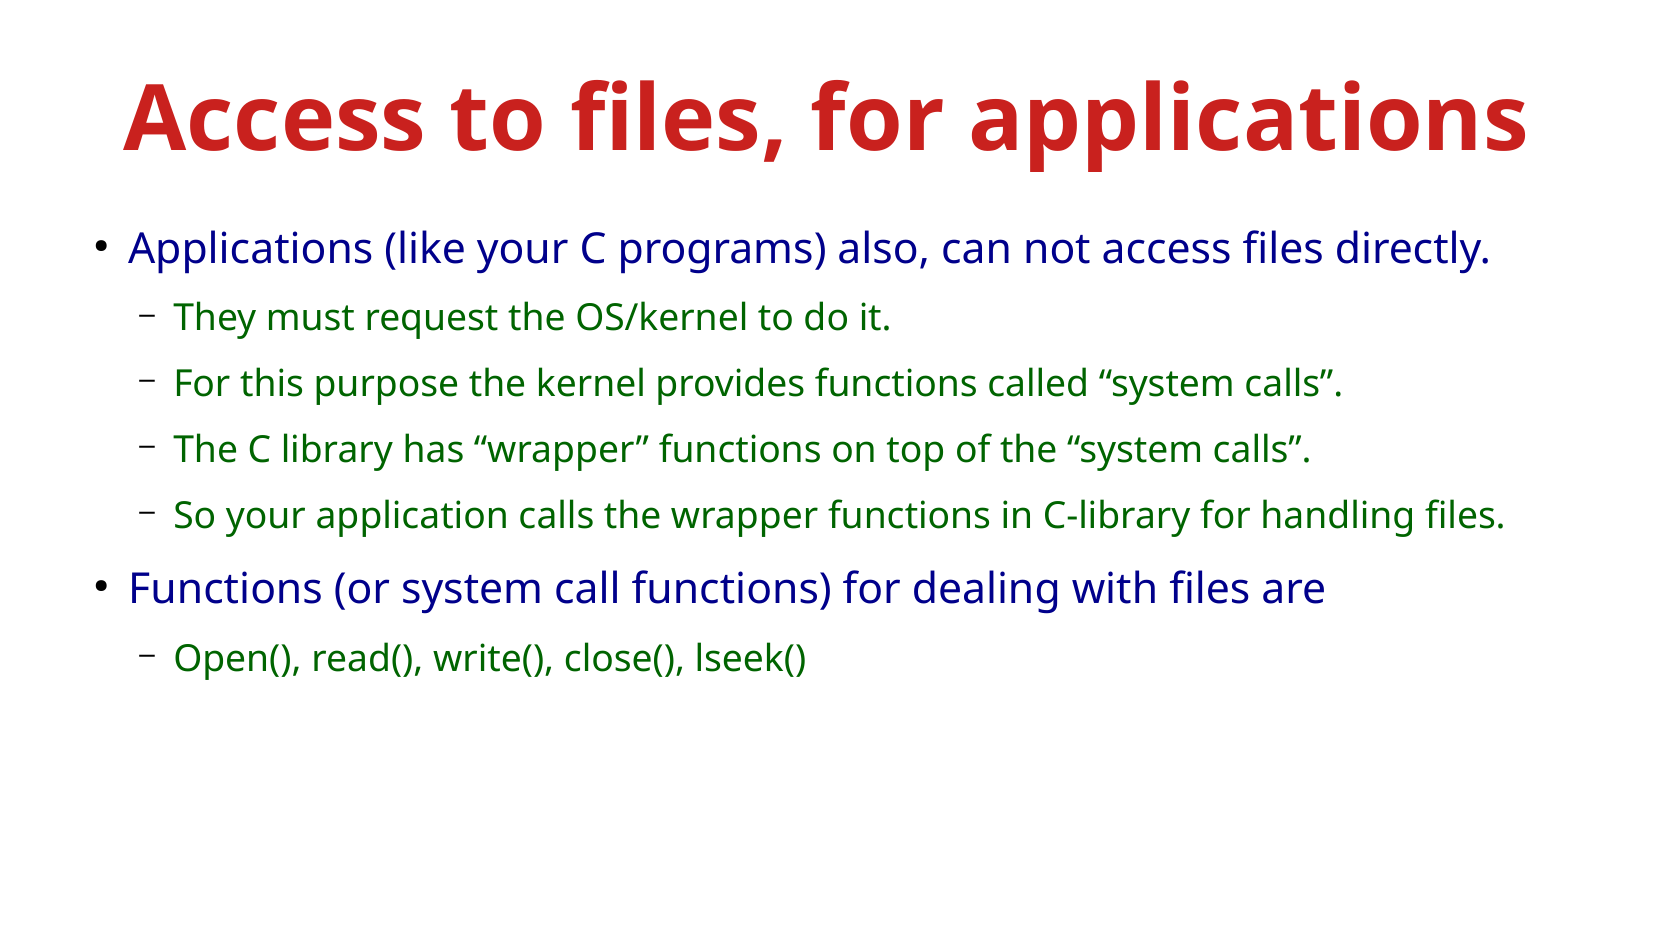

# Access to files, for applications
Applications (like your C programs) also, can not access files directly.
They must request the OS/kernel to do it.
For this purpose the kernel provides functions called “system calls”.
The C library has “wrapper” functions on top of the “system calls”.
So your application calls the wrapper functions in C-library for handling files.
Functions (or system call functions) for dealing with files are
Open(), read(), write(), close(), lseek()